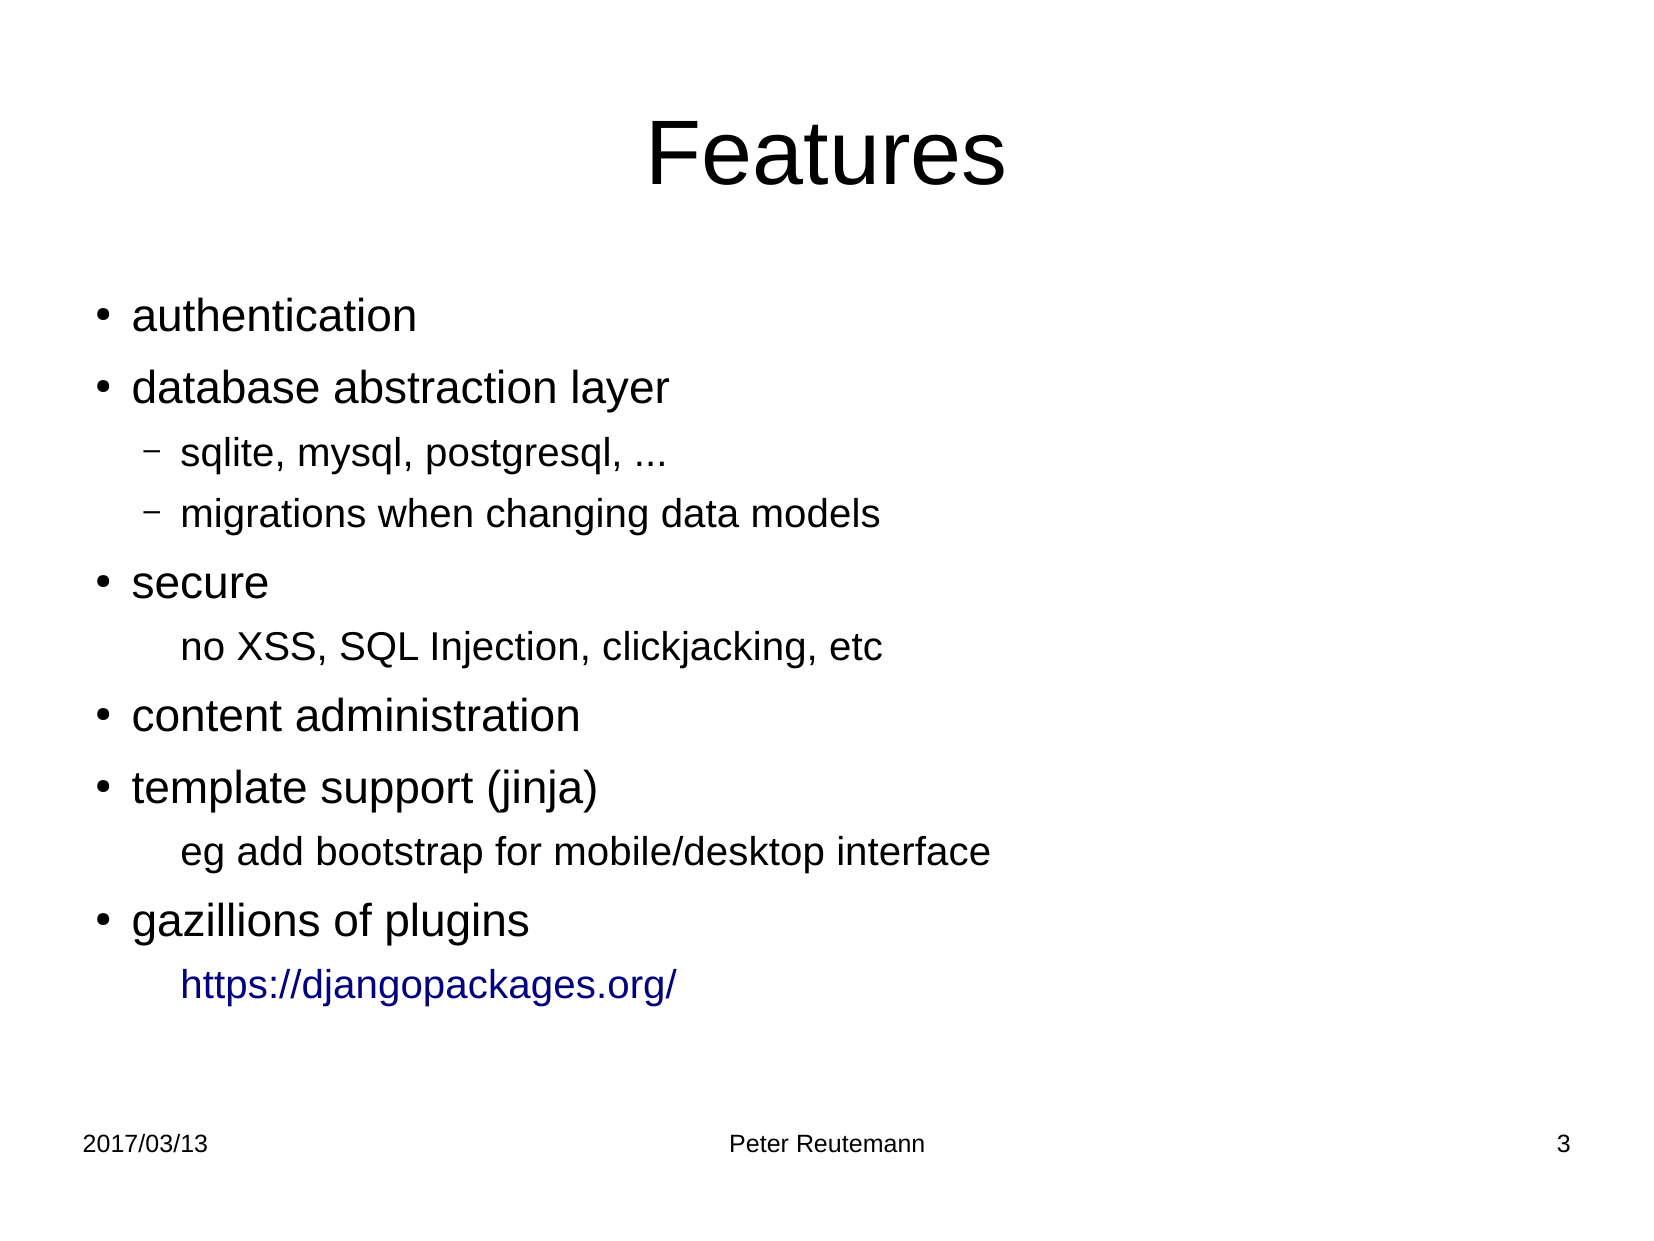

# Features
authentication
database abstraction layer
sqlite, mysql, postgresql, ...
migrations when changing data models
secure
no XSS, SQL Injection, clickjacking, etc
content administration
template support (jinja)
eg add bootstrap for mobile/desktop interface
gazillions of plugins
https://djangopackages.org/
2017/03/13
Peter Reutemann
3